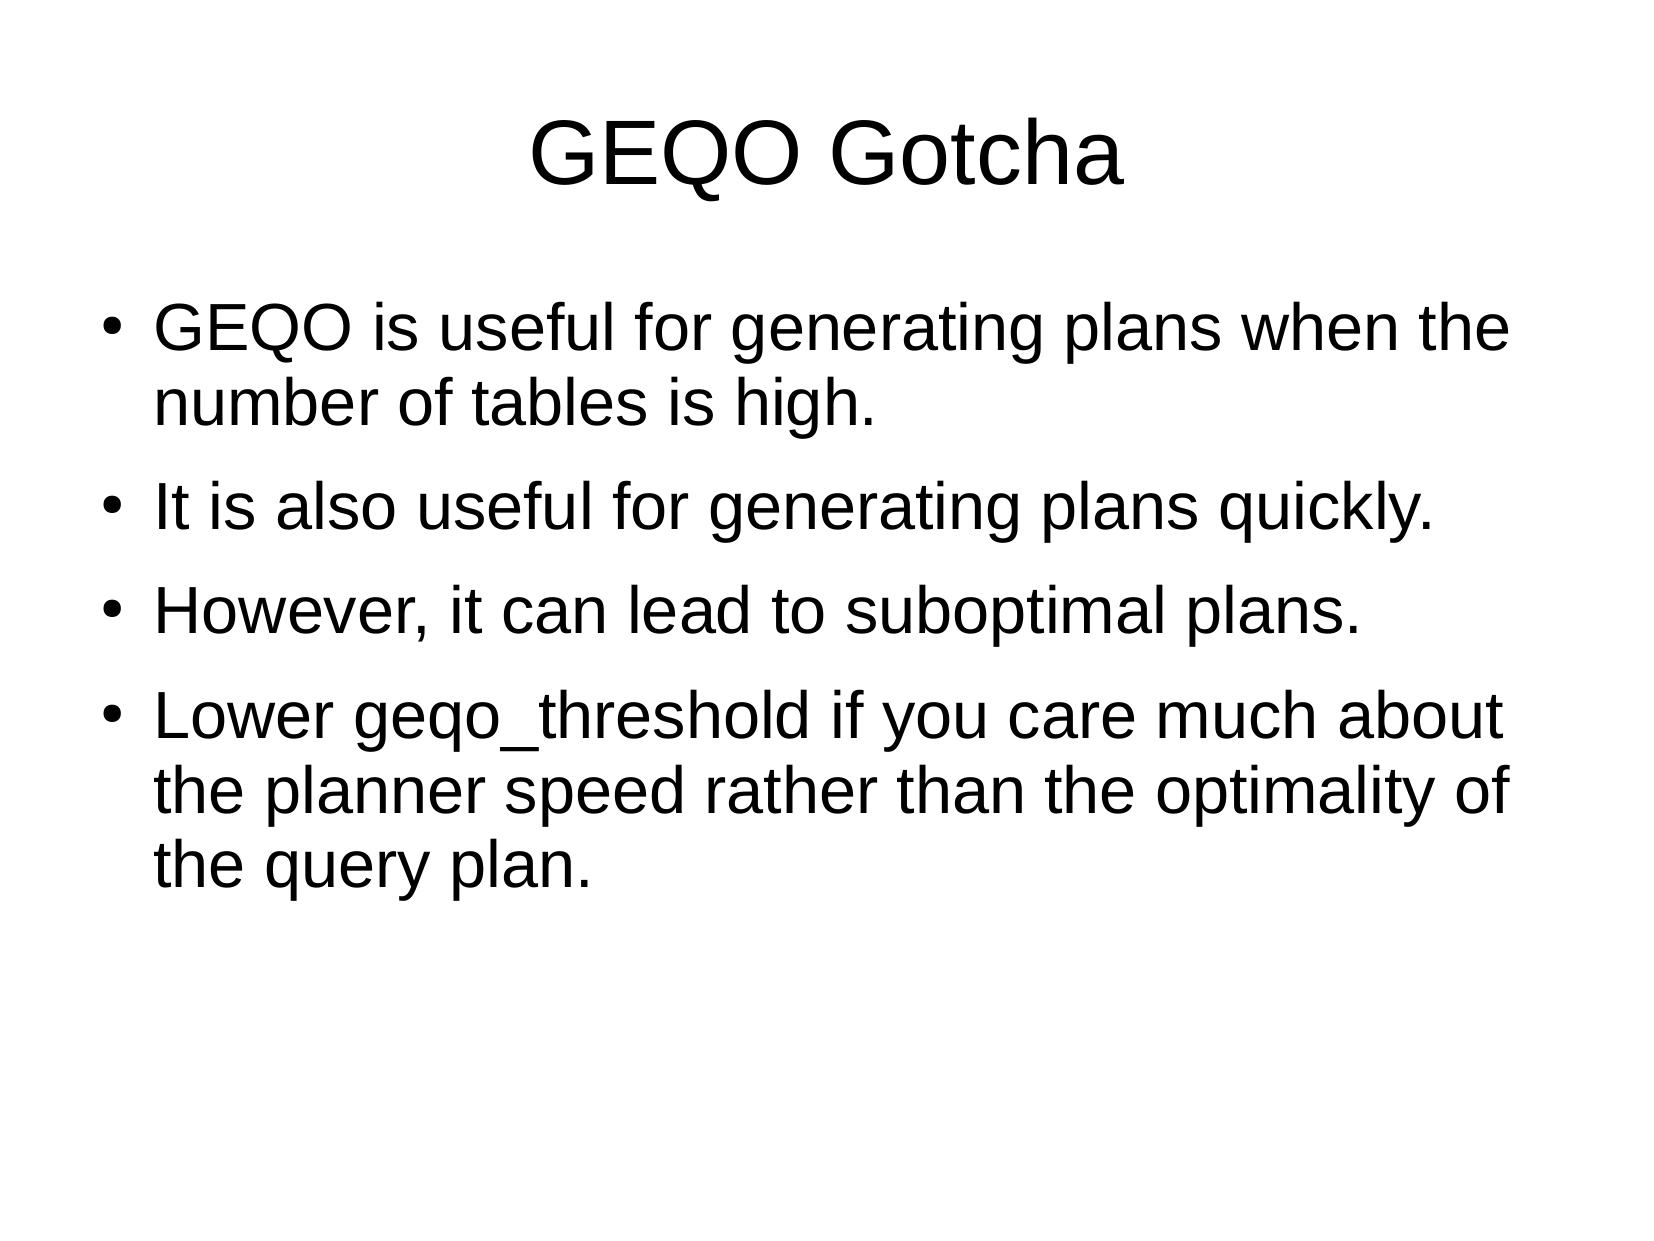

# GEQO Gotcha
GEQO is useful for generating plans when the number of tables is high.
It is also useful for generating plans quickly.
However, it can lead to suboptimal plans.
Lower geqo_threshold if you care much about the planner speed rather than the optimality of the query plan.